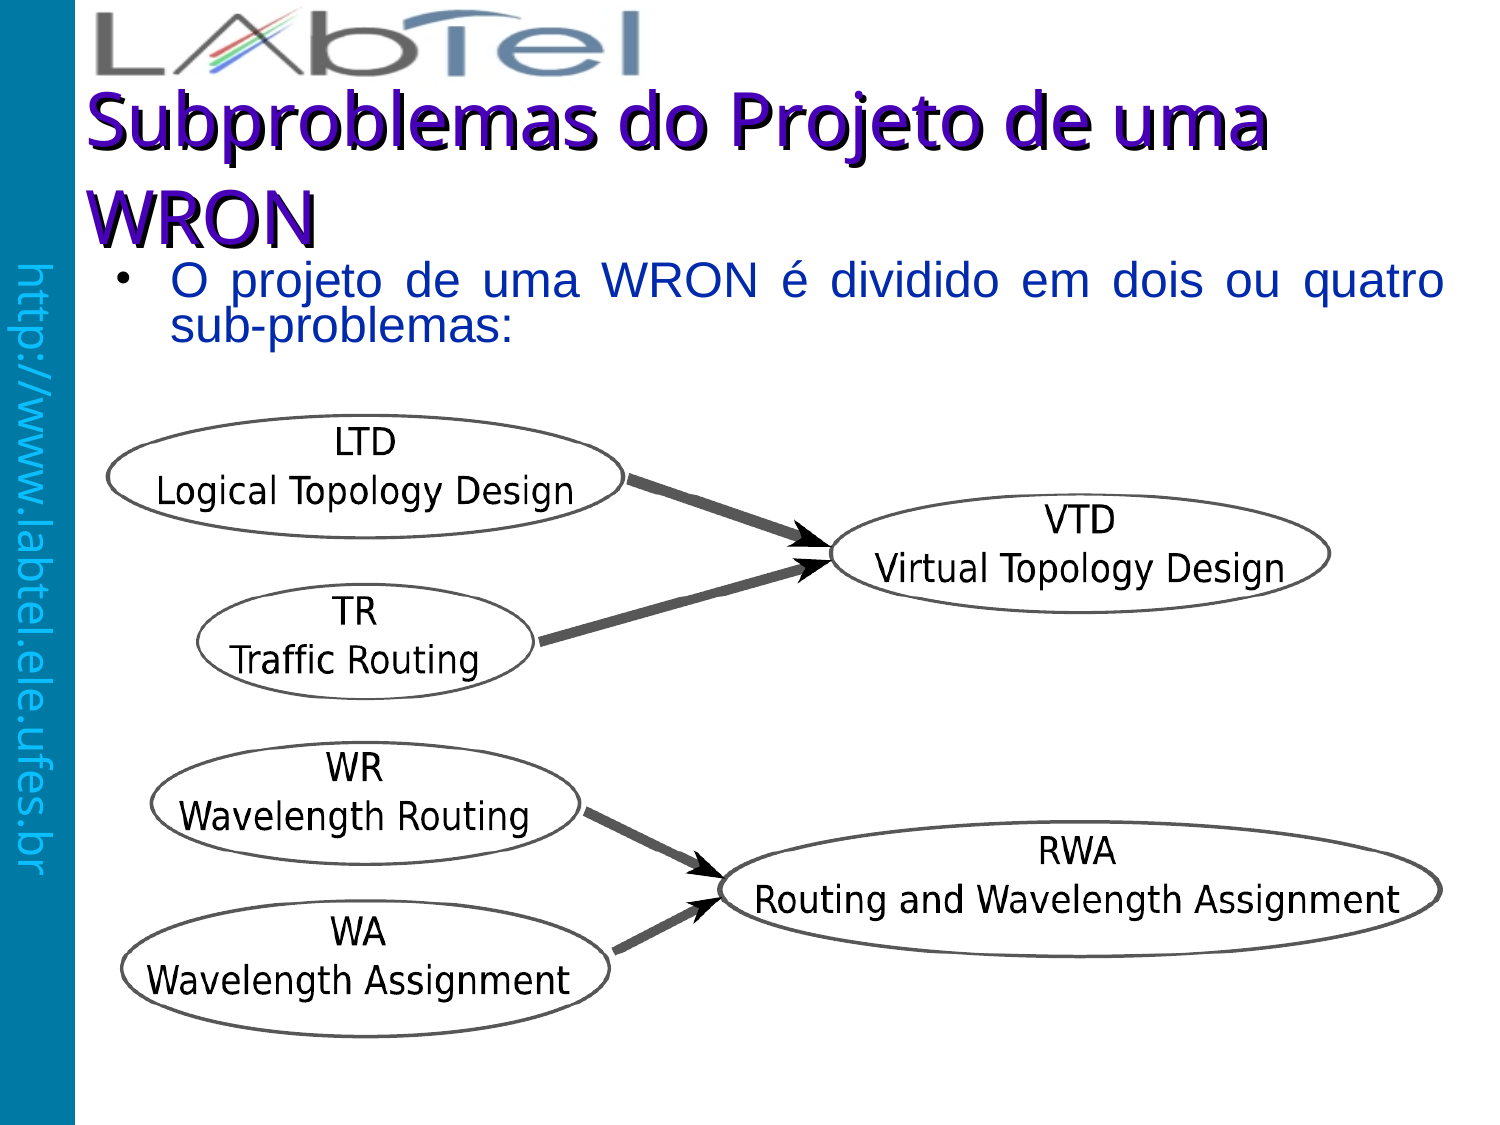

# Subproblemas do Projeto de uma WRON
O projeto de uma WRON é dividido em dois ou quatro sub-problemas: